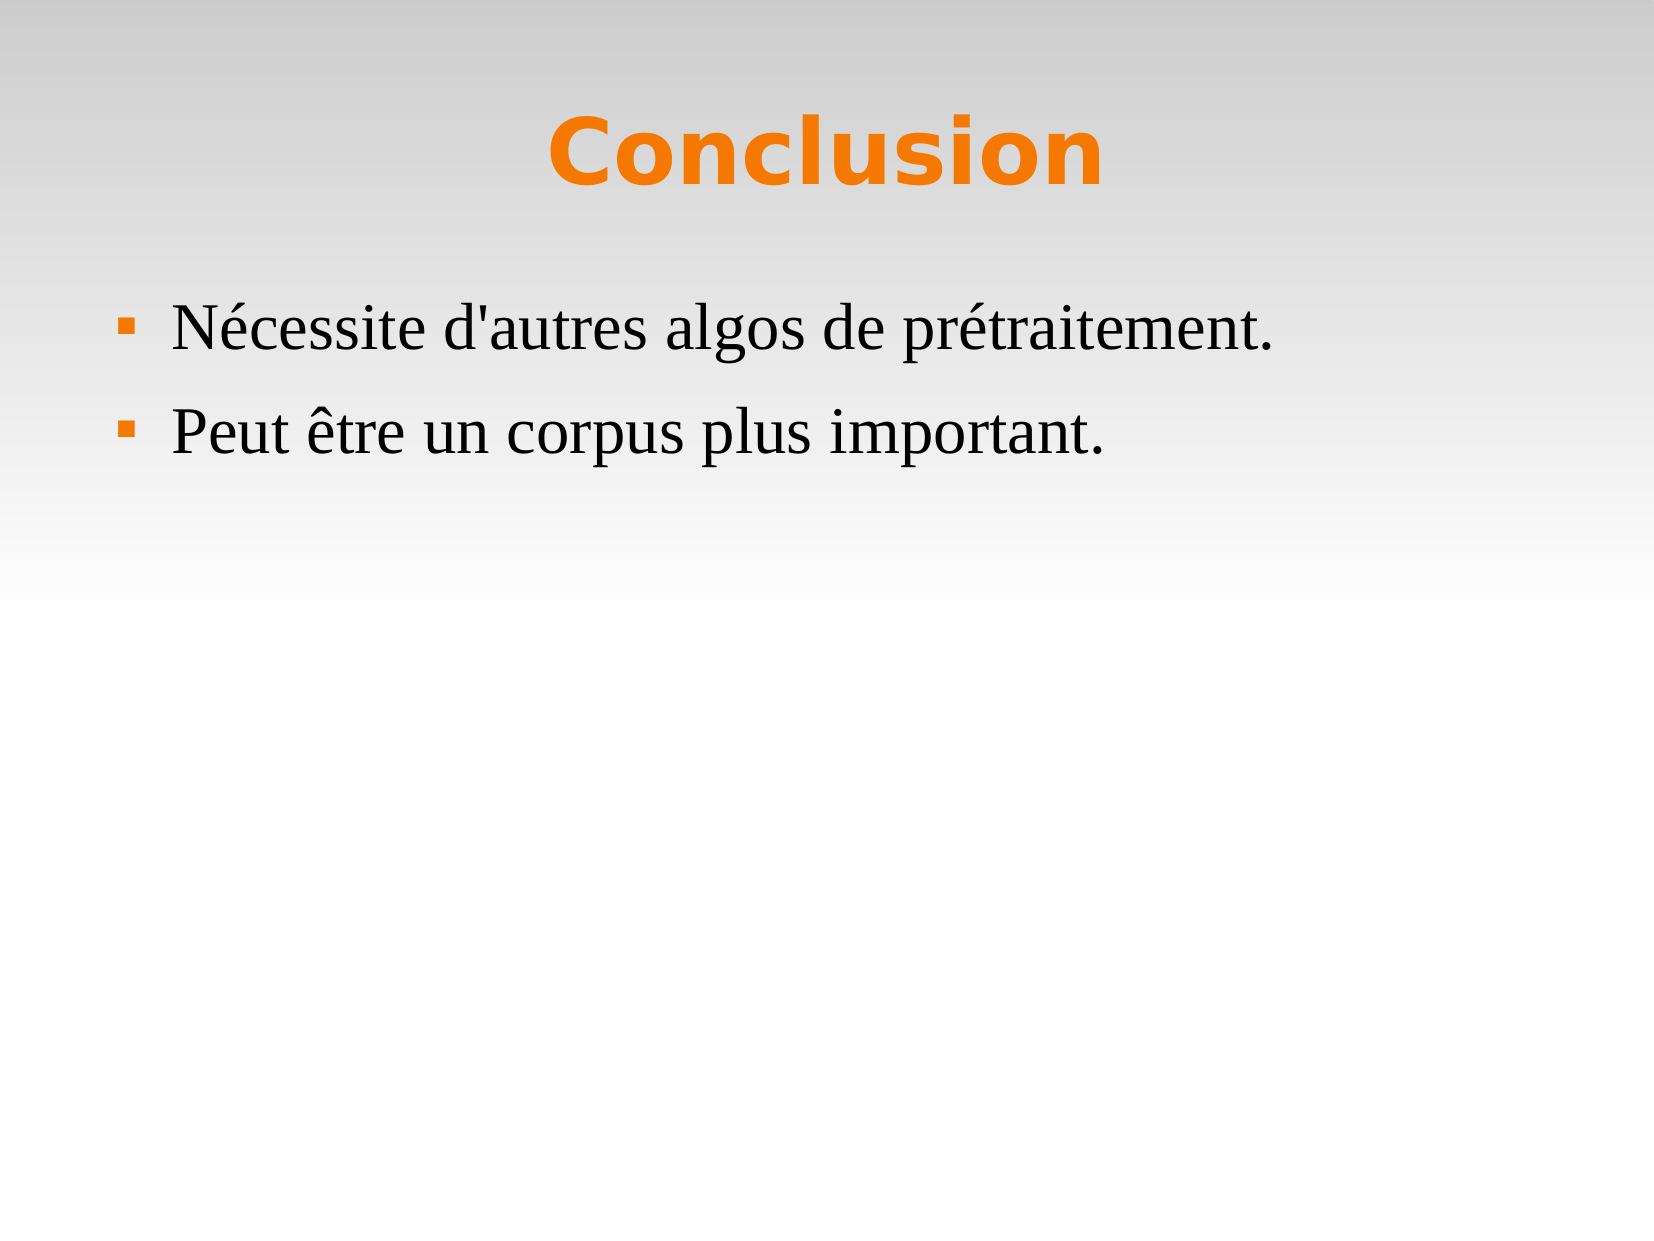

# Conclusion
Nécessite d'autres algos de prétraitement.
Peut être un corpus plus important.